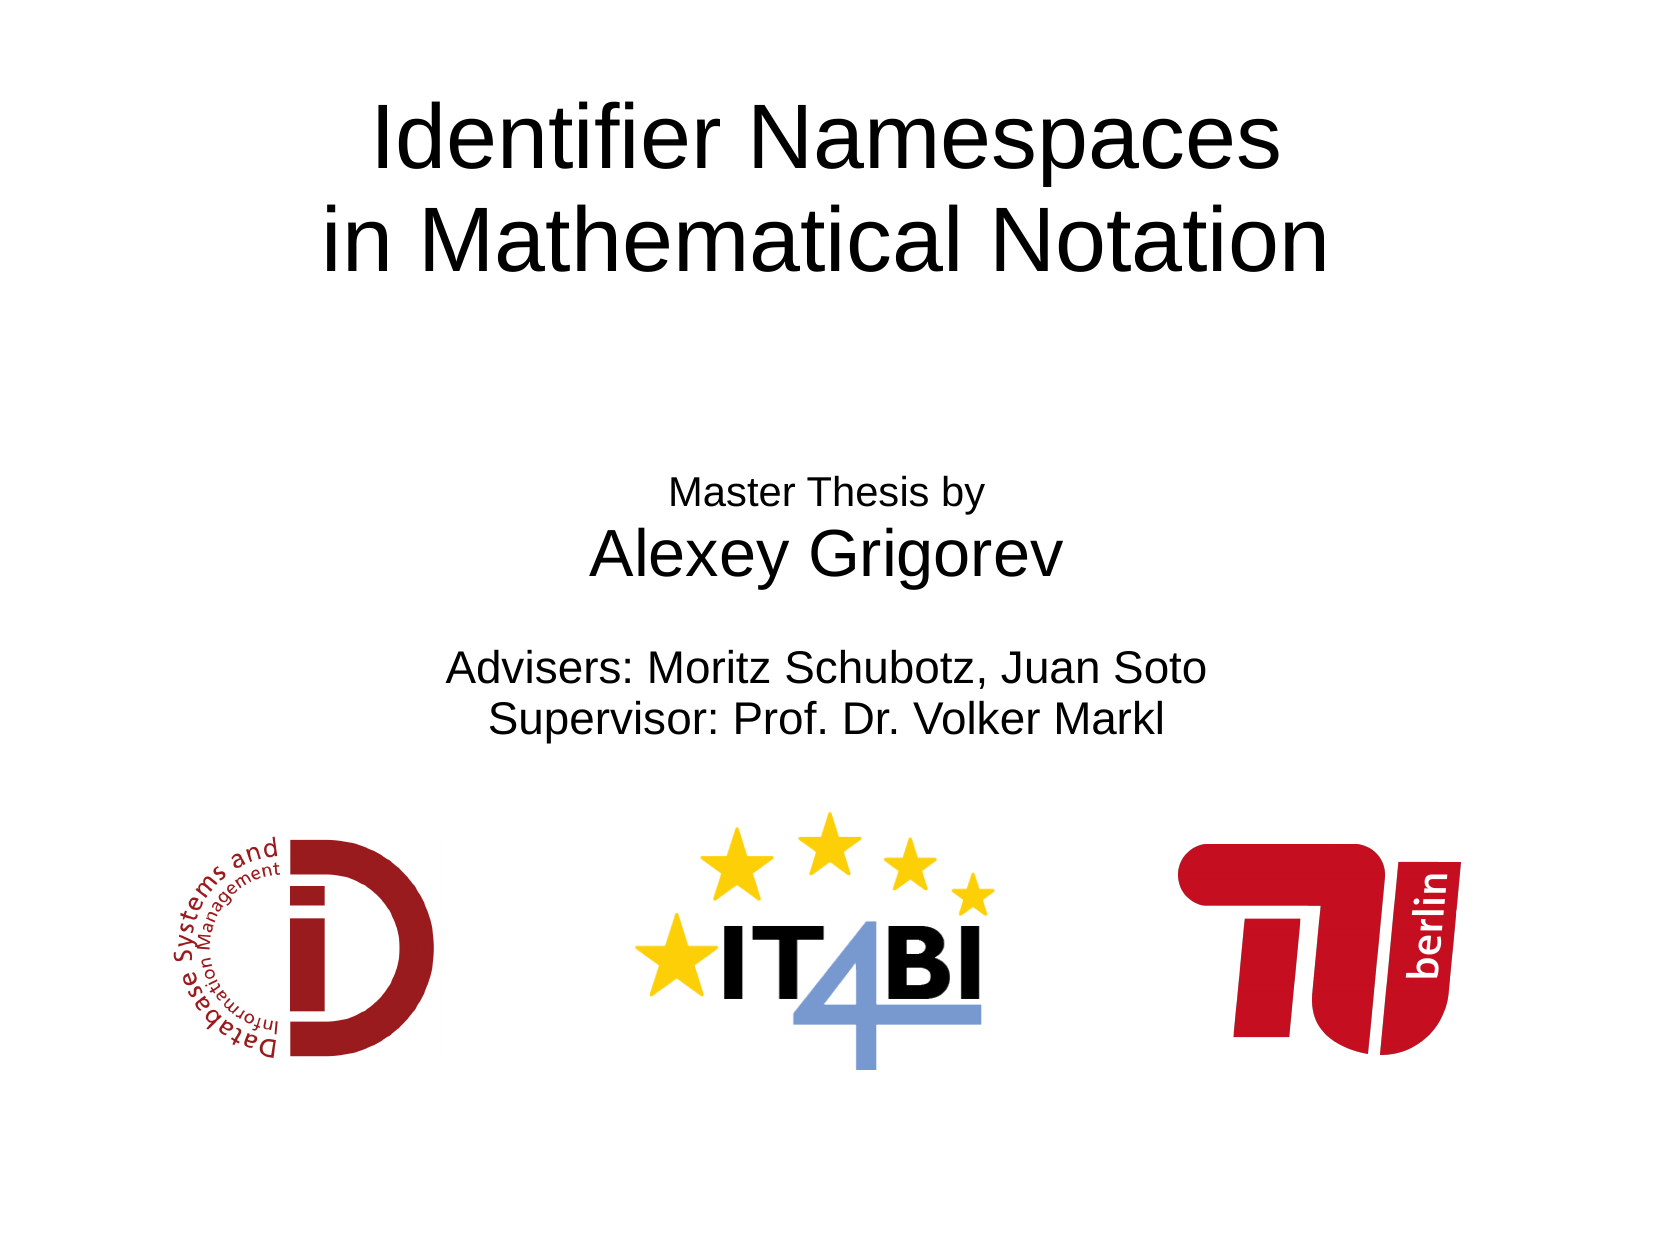

# Identifier Namespaces in Mathematical Notation
Master Thesis by
Alexey Grigorev
Advisers: Moritz Schubotz, Juan Soto
Supervisor: Prof. Dr. Volker Markl
1